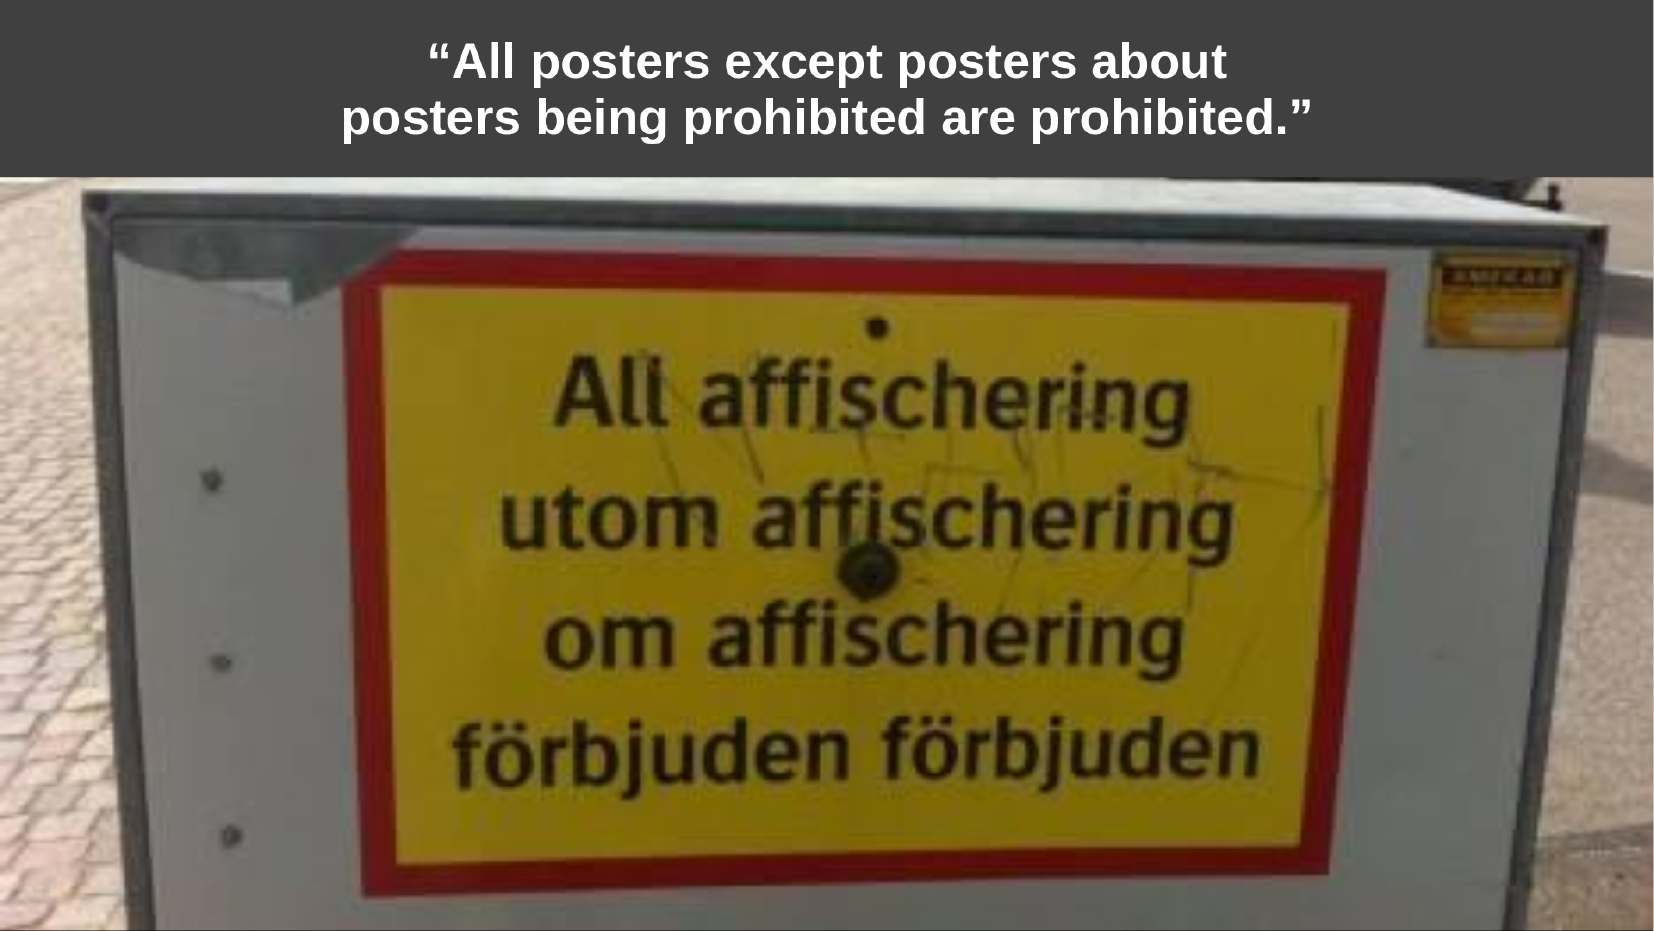

Advanced Design and Programming
6
© 2019 Dirk Riehle - Some Rights Reserved